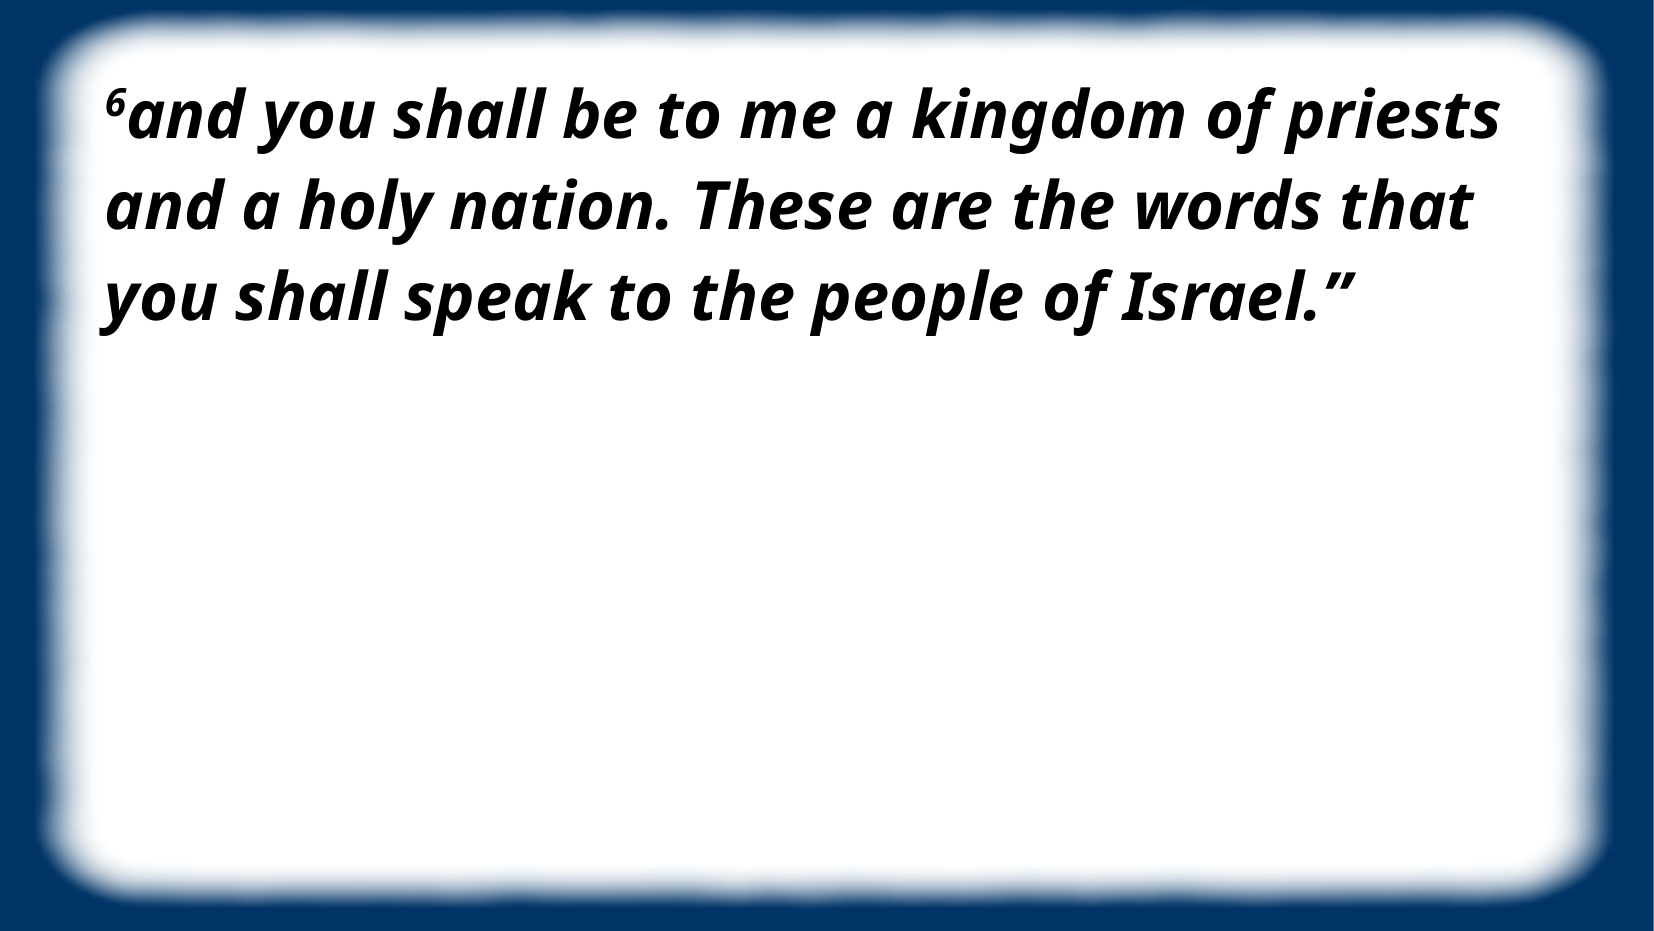

6and you shall be to me a kingdom of priests and a holy nation. These are the words that you shall speak to the people of Israel.”